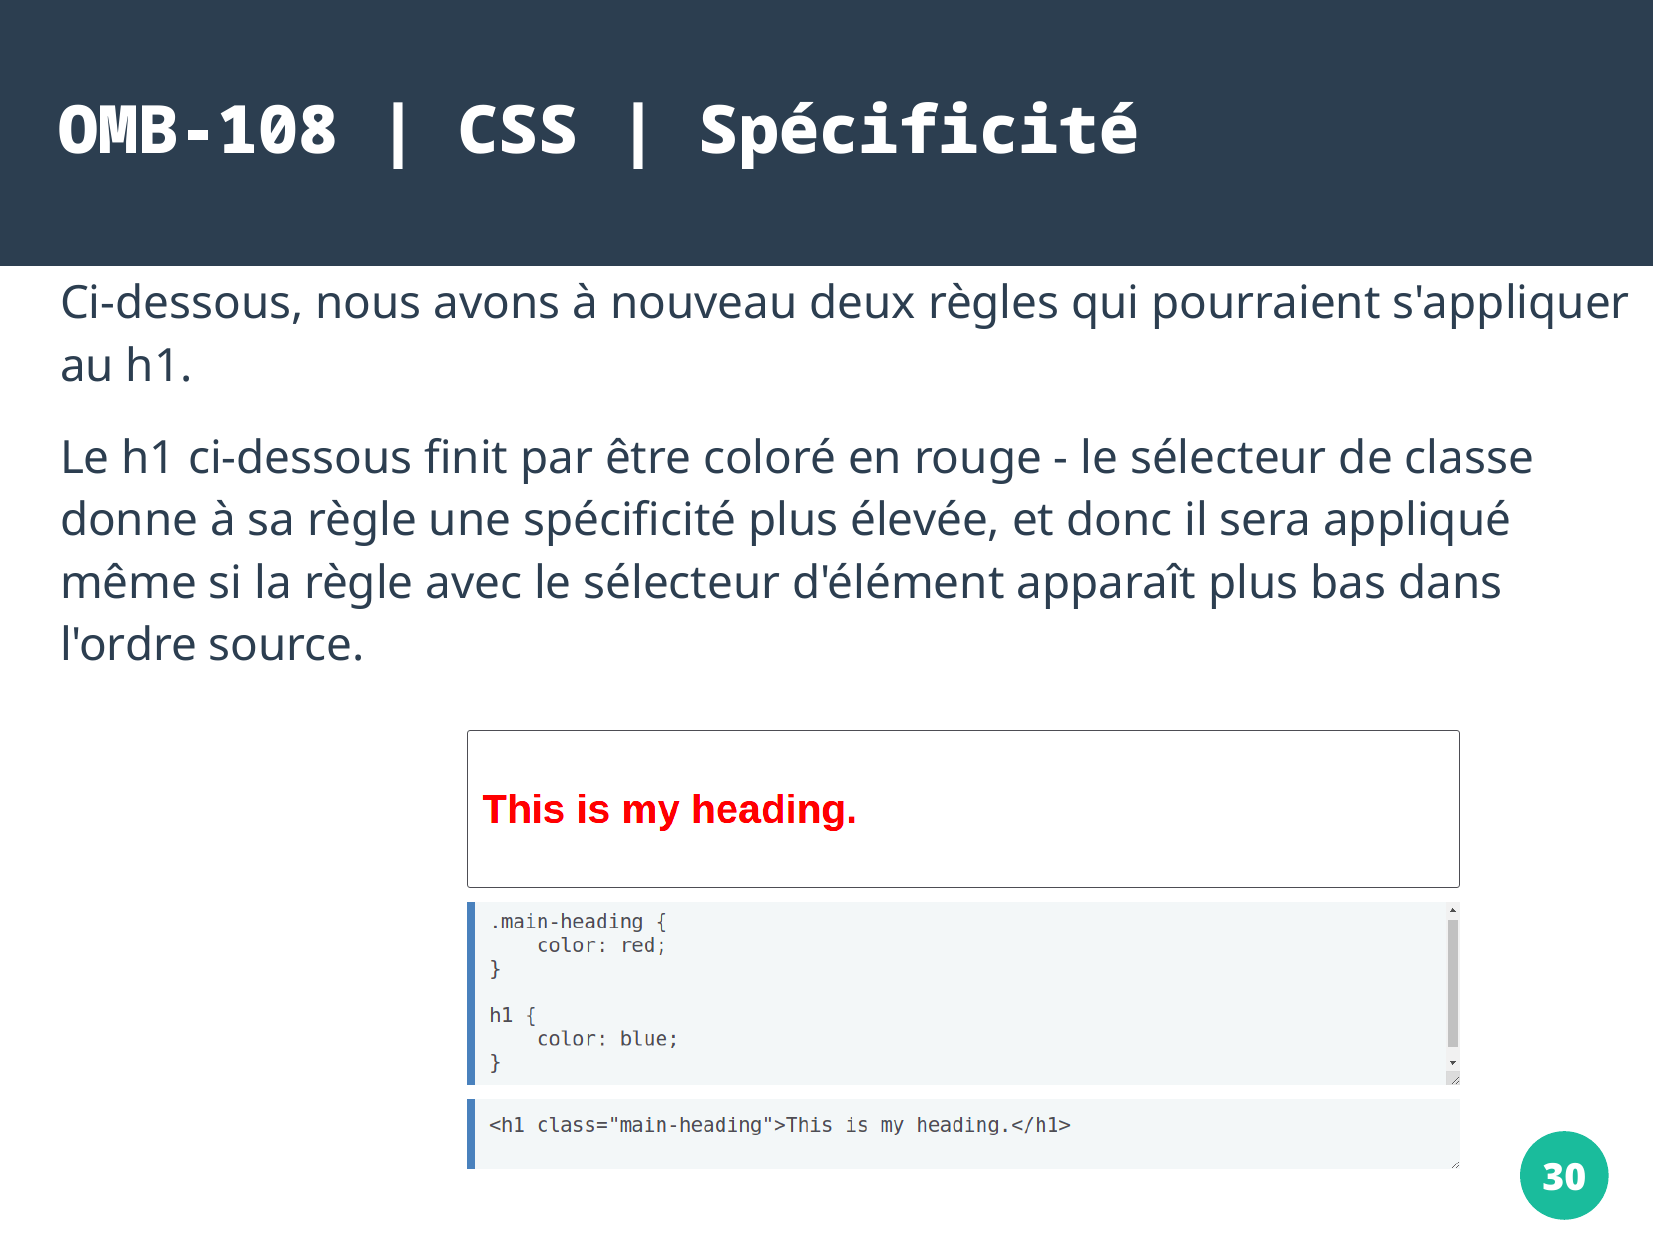

# OMB-108 | CSS | Spécificité
Ci-dessous, nous avons à nouveau deux règles qui pourraient s'appliquer au h1.
Le h1 ci-dessous finit par être coloré en rouge - le sélecteur de classe donne à sa règle une spécificité plus élevée, et donc il sera appliqué même si la règle avec le sélecteur d'élément apparaît plus bas dans l'ordre source.
30